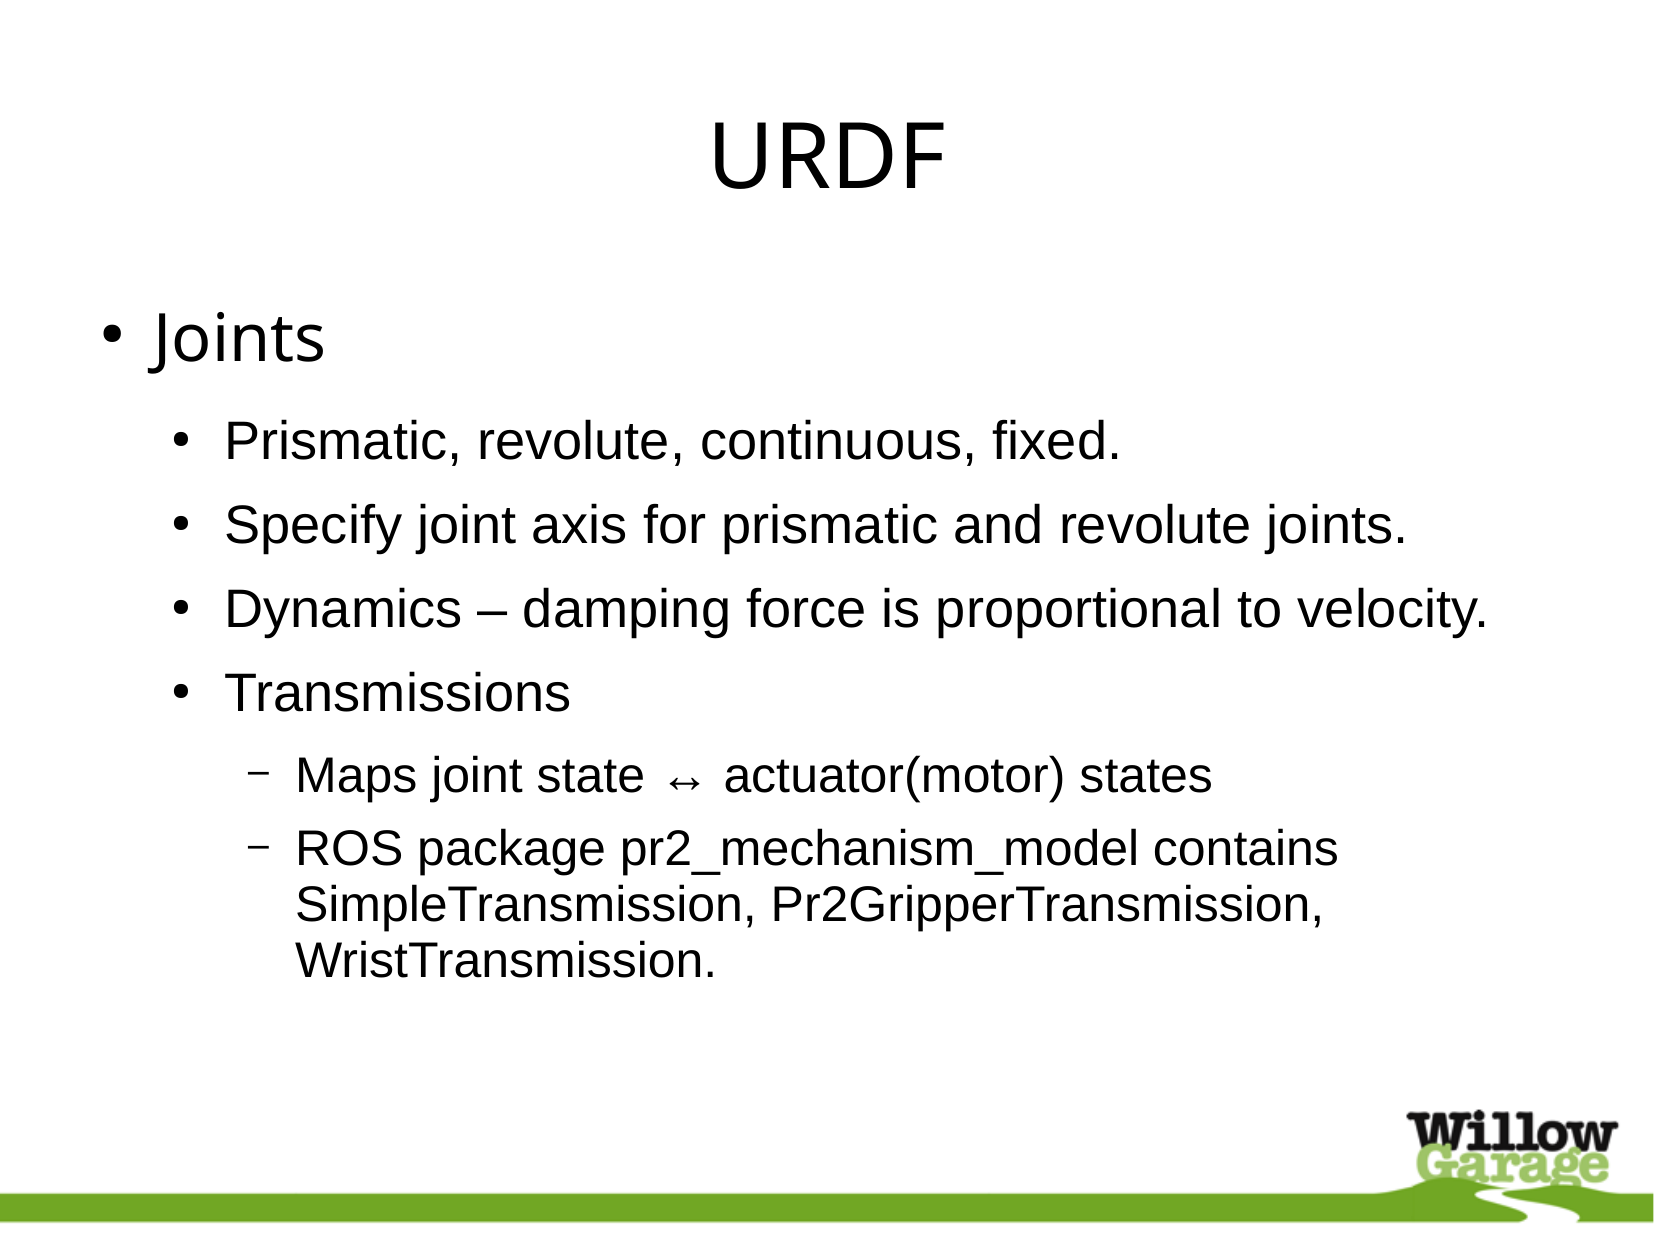

# URDF
Joints
Prismatic, revolute, continuous, fixed.
Specify joint axis for prismatic and revolute joints.
Dynamics – damping force is proportional to velocity.
Transmissions
Maps joint state ↔ actuator(motor) states
ROS package pr2_mechanism_model contains SimpleTransmission, Pr2GripperTransmission, WristTransmission.